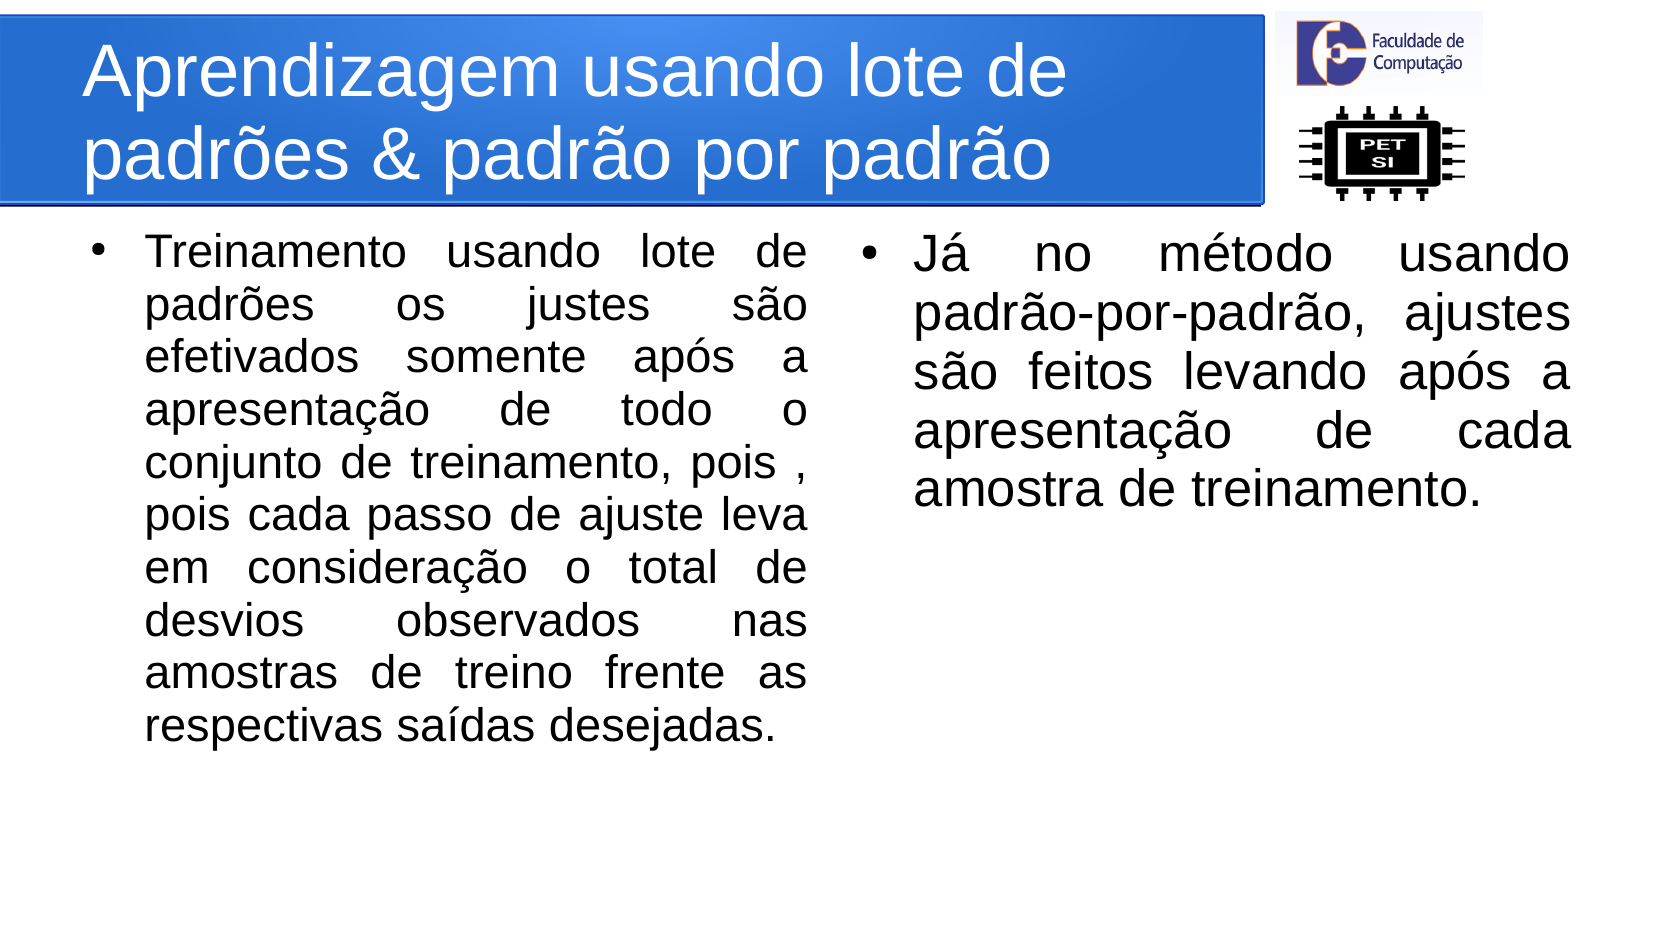

# Aprendizagem usando lote de padrões & padrão por padrão
Treinamento usando lote de padrões os justes são efetivados somente após a apresentação de todo o conjunto de treinamento, pois , pois cada passo de ajuste leva em consideração o total de desvios observados nas amostras de treino frente as respectivas saídas desejadas.
Já no método usando padrão-por-padrão, ajustes são feitos levando após a apresentação de cada amostra de treinamento.